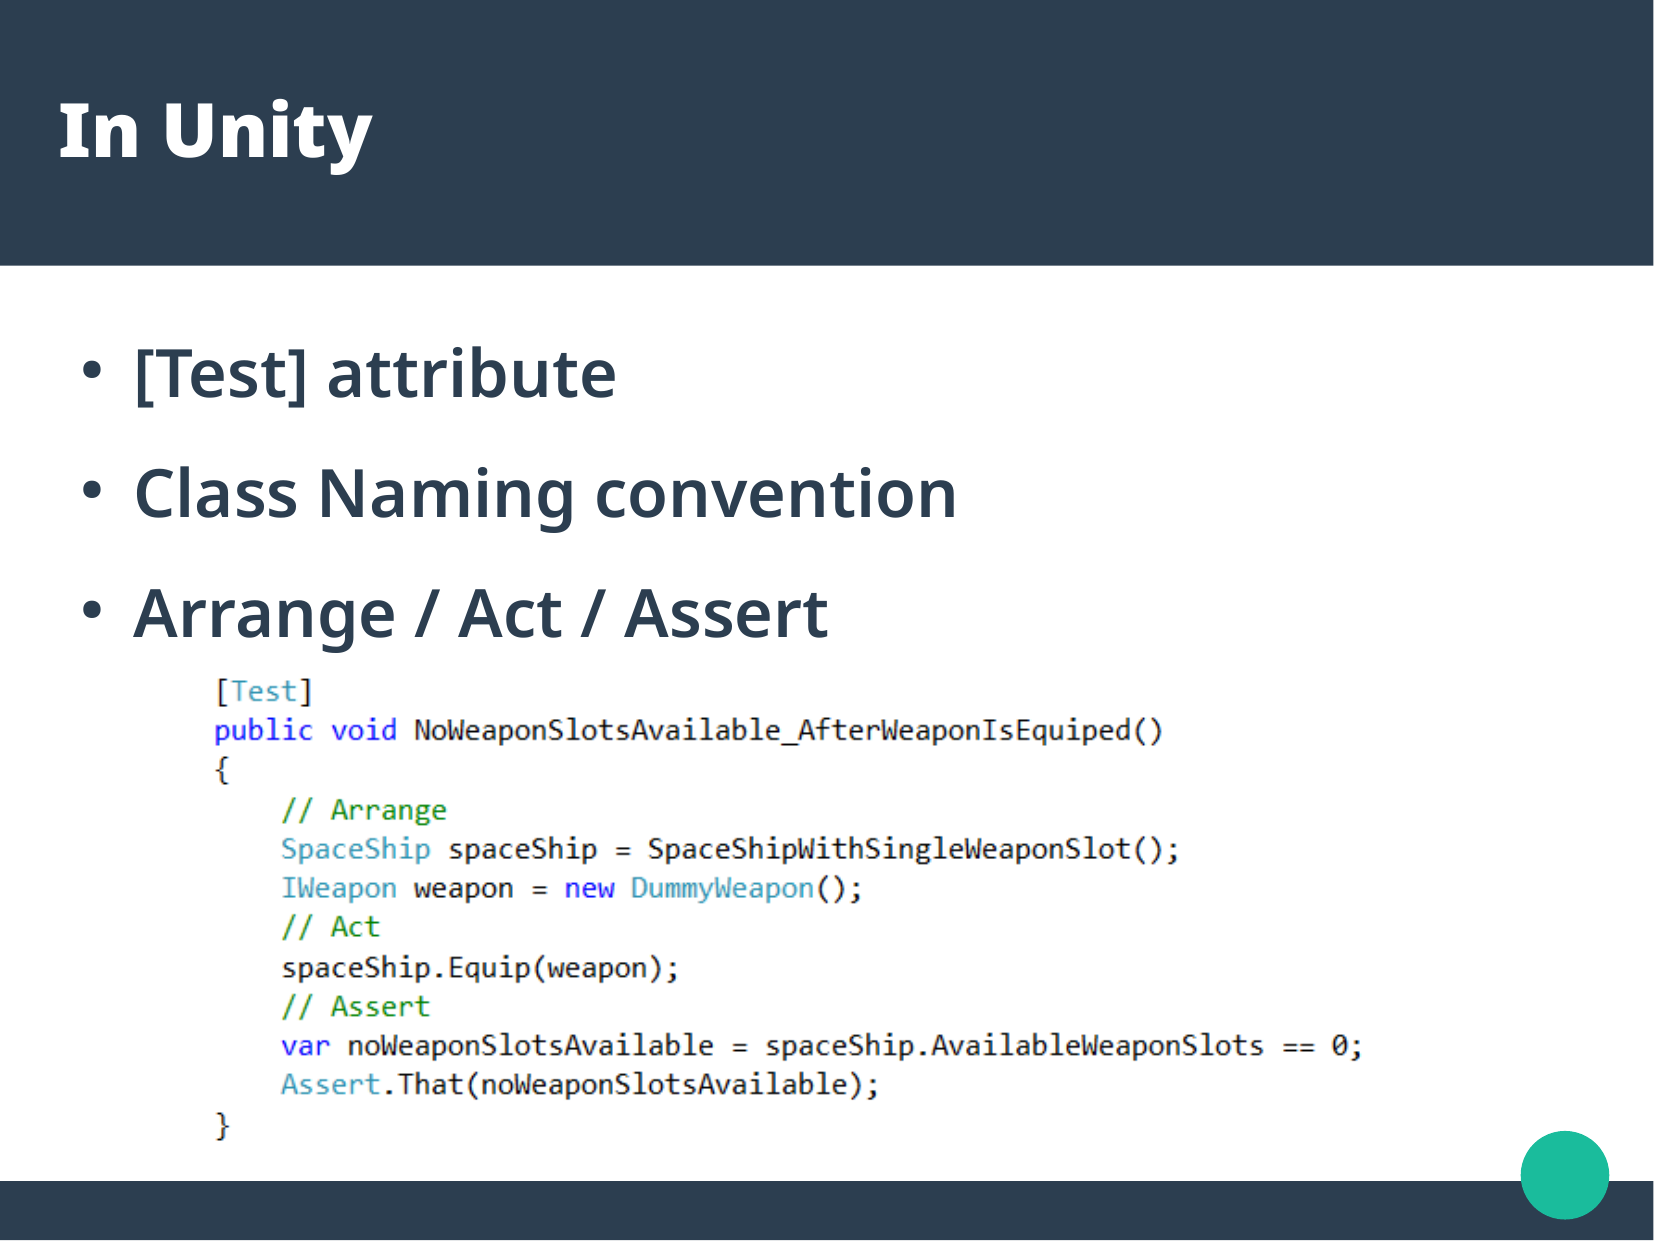

# In Unity
[Test] attribute
Class Naming convention
Arrange / Act / Assert